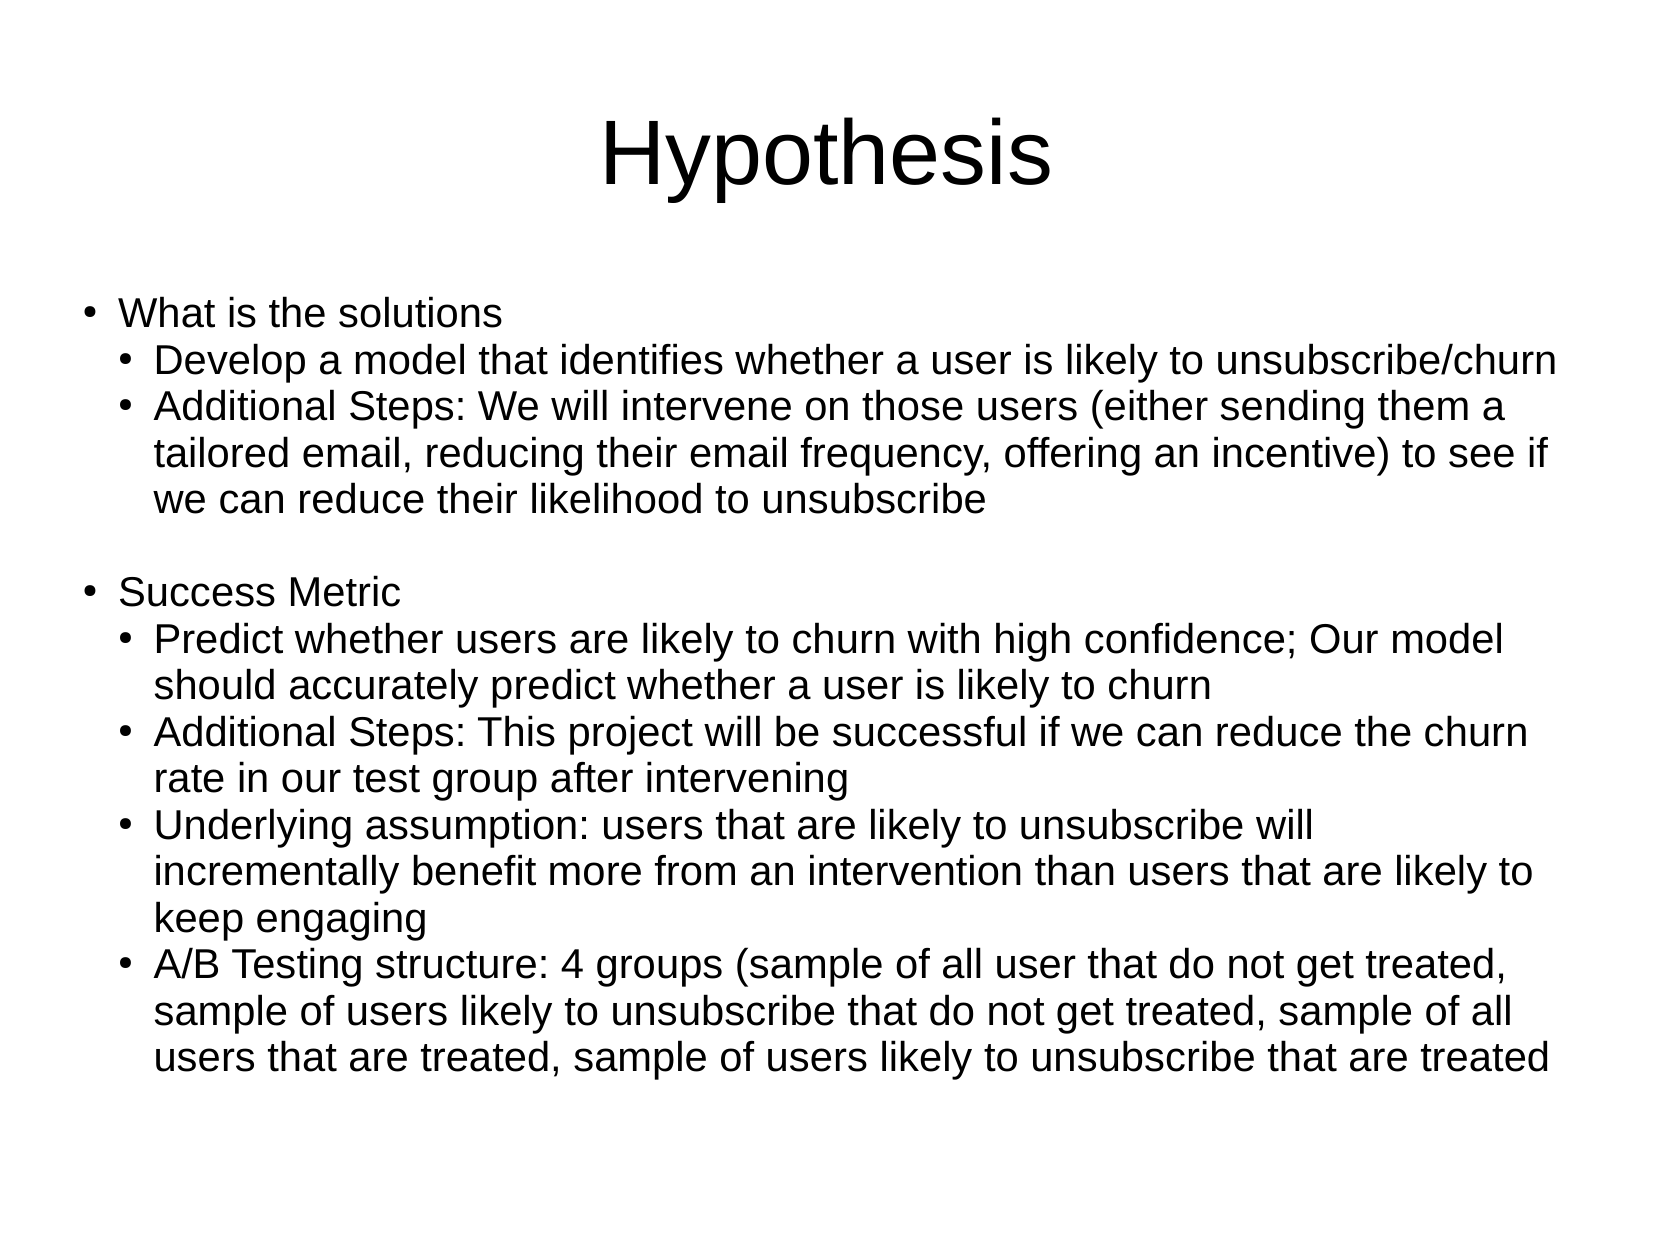

# Hypothesis
What is the solutions
Develop a model that identifies whether a user is likely to unsubscribe/churn
Additional Steps: We will intervene on those users (either sending them a tailored email, reducing their email frequency, offering an incentive) to see if we can reduce their likelihood to unsubscribe
Success Metric
Predict whether users are likely to churn with high confidence; Our model should accurately predict whether a user is likely to churn
Additional Steps: This project will be successful if we can reduce the churn rate in our test group after intervening
Underlying assumption: users that are likely to unsubscribe will incrementally benefit more from an intervention than users that are likely to keep engaging
A/B Testing structure: 4 groups (sample of all user that do not get treated, sample of users likely to unsubscribe that do not get treated, sample of all users that are treated, sample of users likely to unsubscribe that are treated